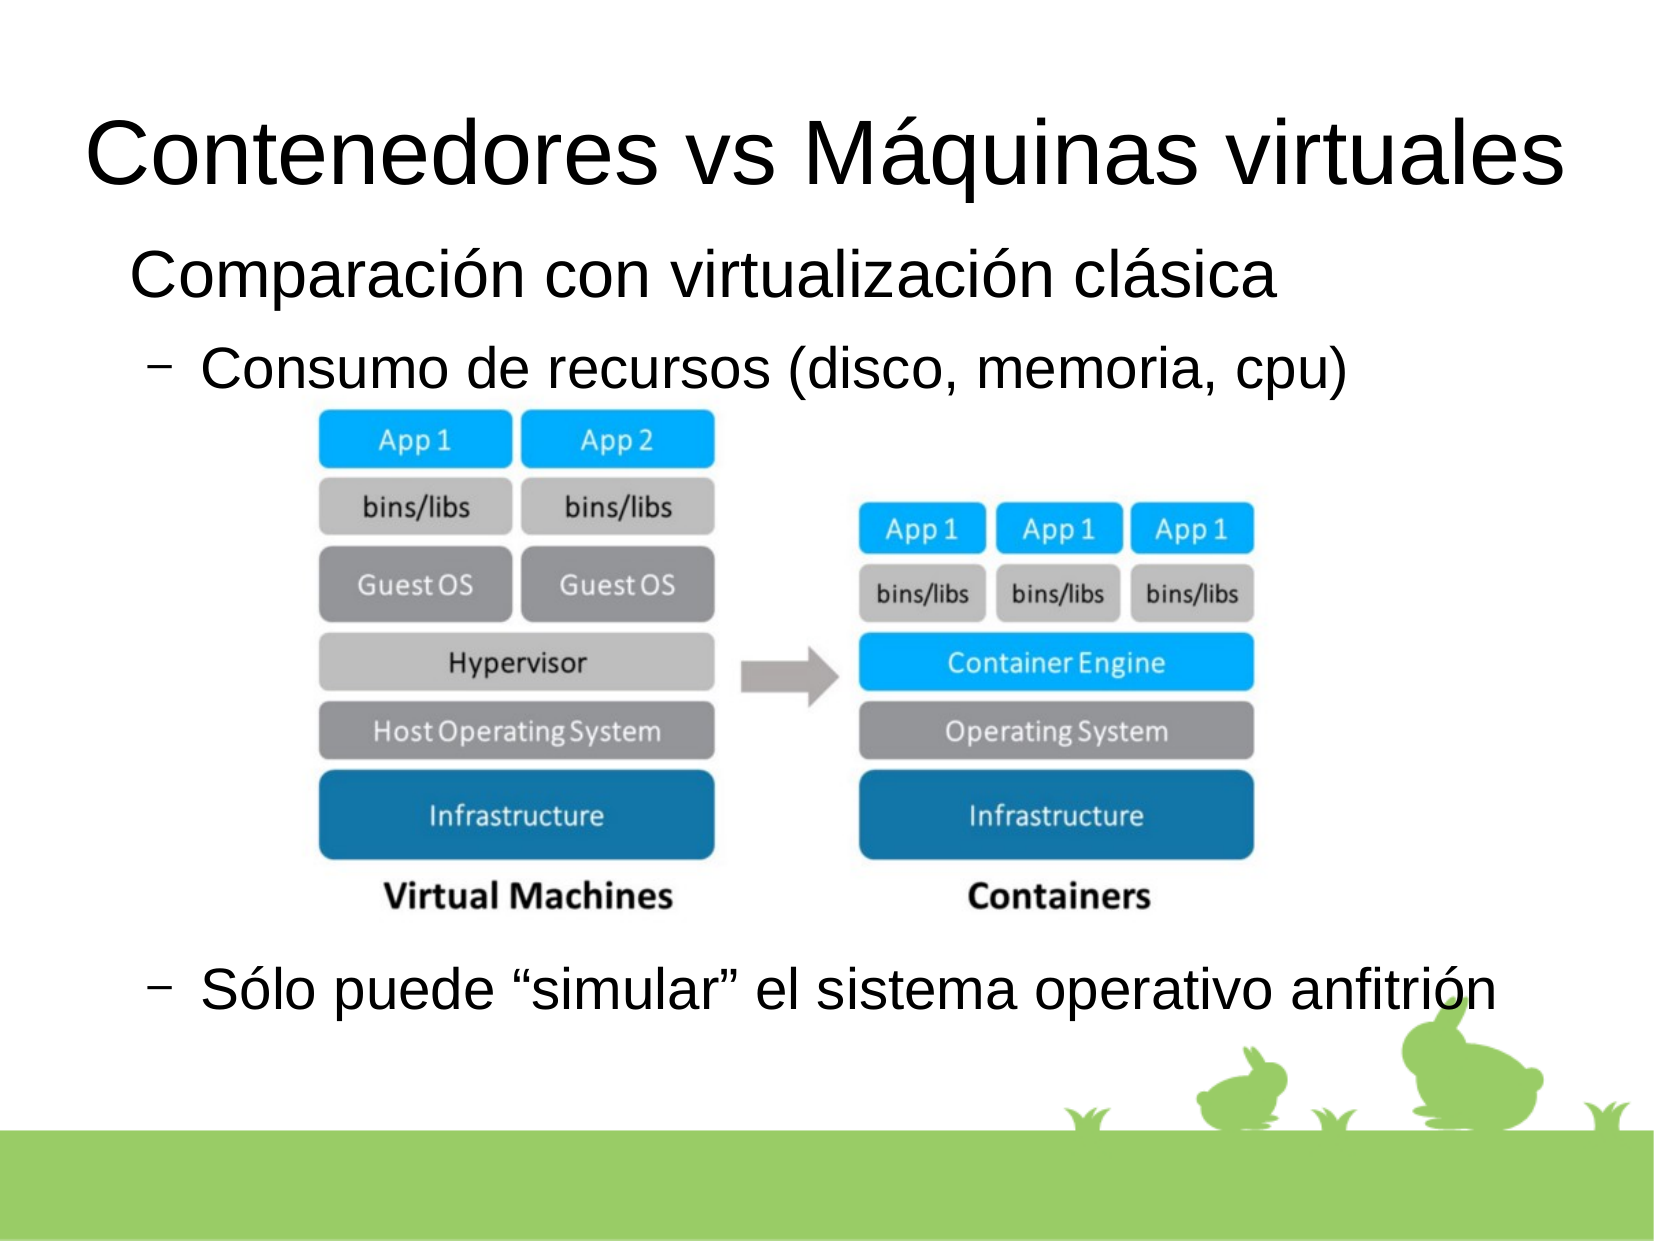

# Contenedores vs Máquinas virtuales
Comparación con virtualización clásica
Consumo de recursos (disco, memoria, cpu)
Sólo puede “simular” el sistema operativo anfitrión